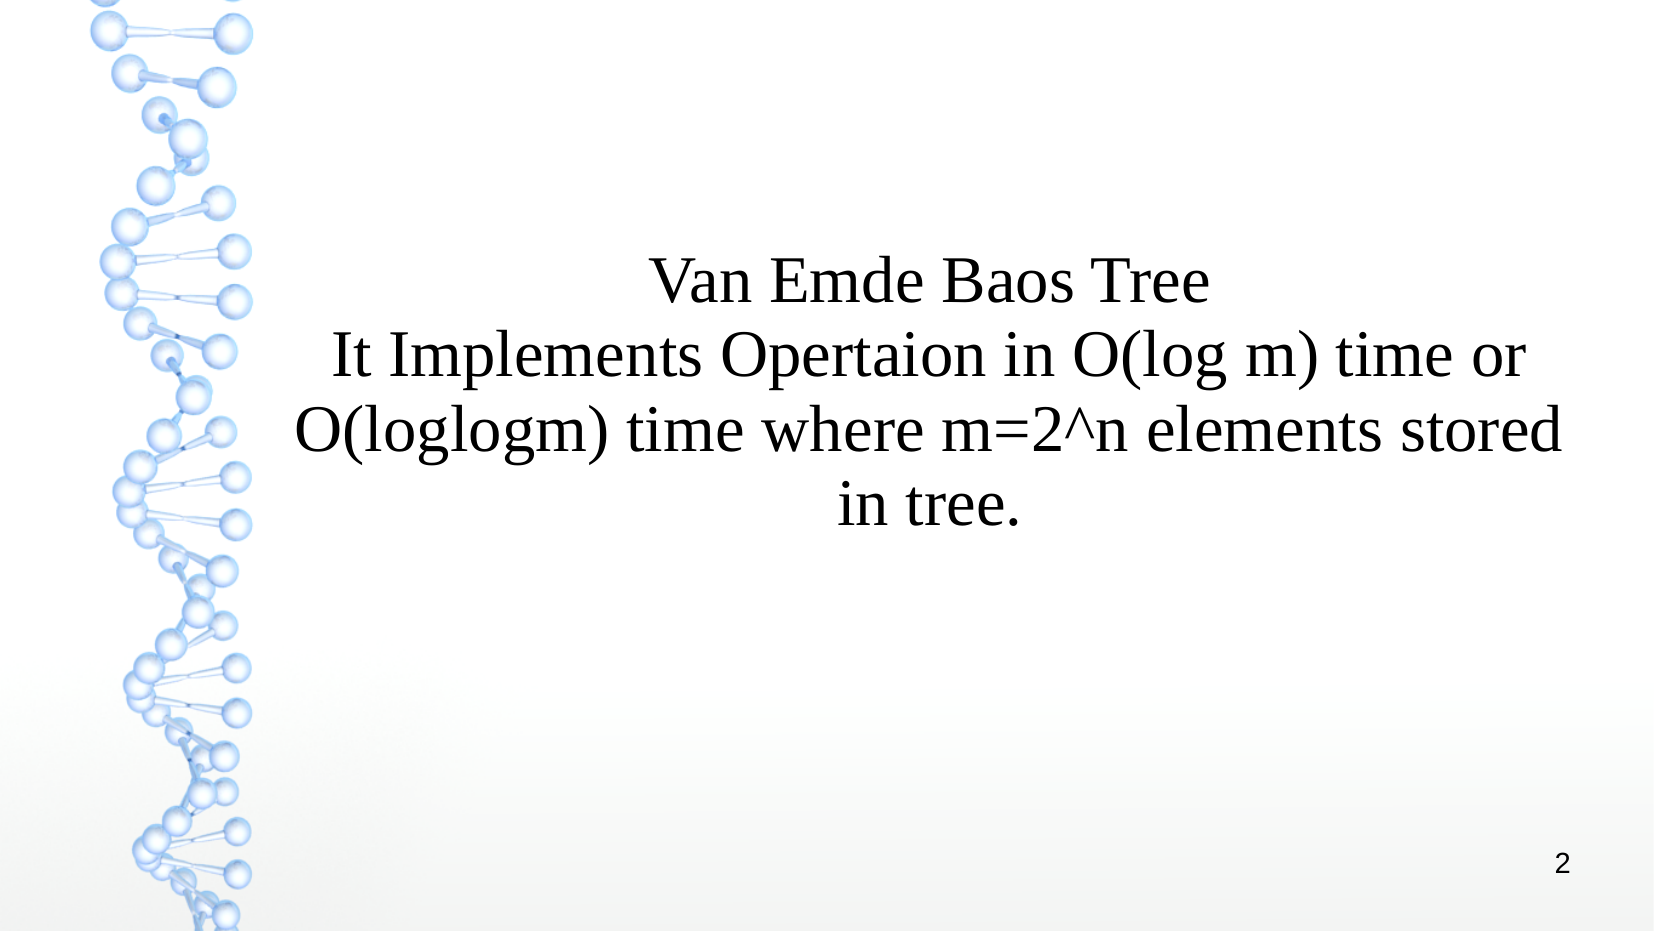

# Van Emde Baos Tree
It Implements Opertaion in O(log m) time or O(loglogm) time where m=2^n elements stored in tree.
2